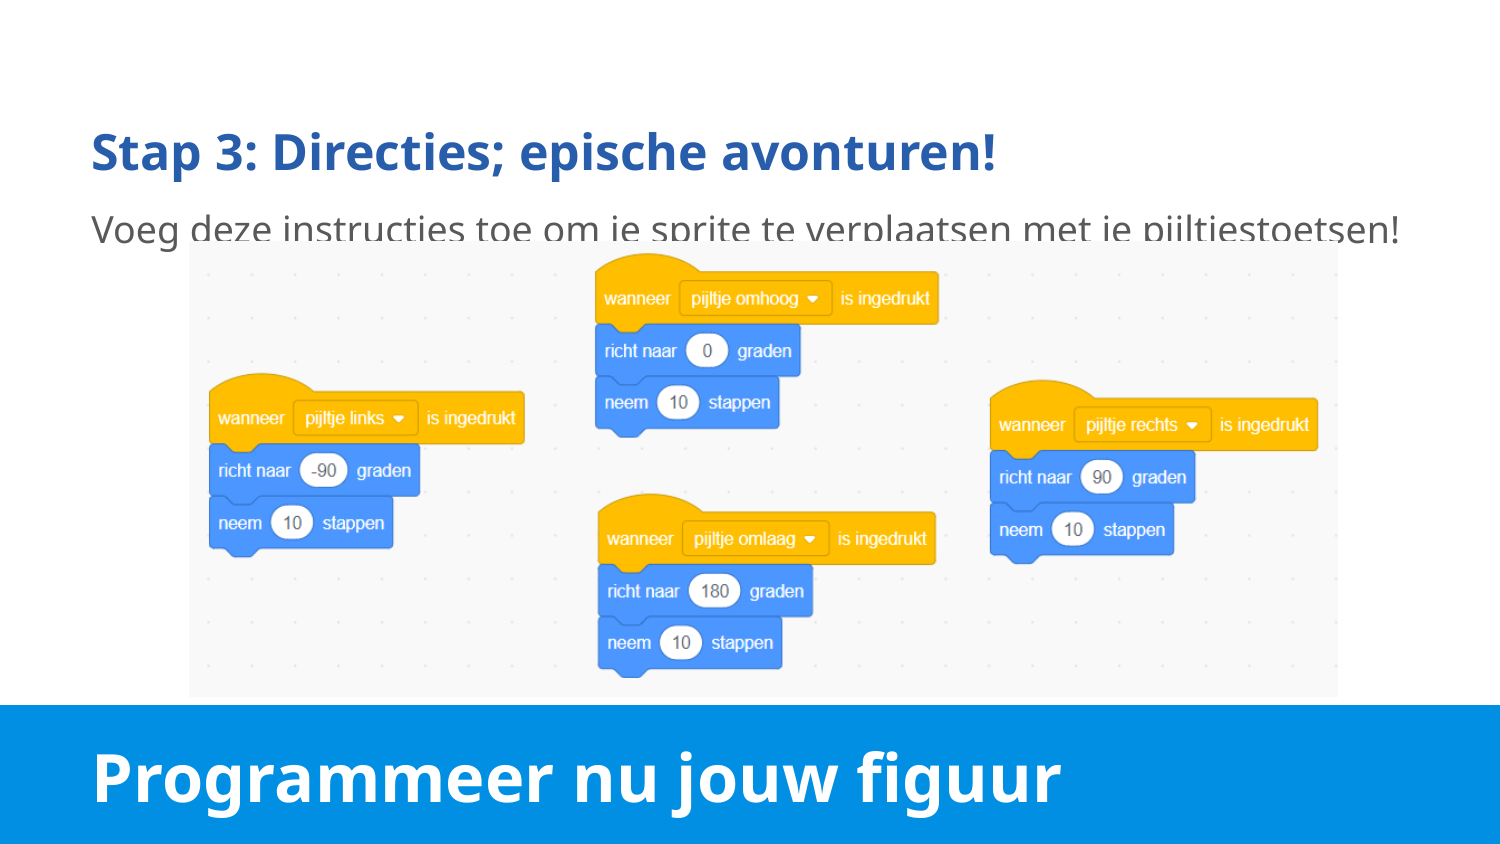

Stap 3: Directies; epische avonturen!
Voeg deze instructies toe om je sprite te verplaatsen met je pijltjestoetsen!
# Programmeer nu jouw figuur